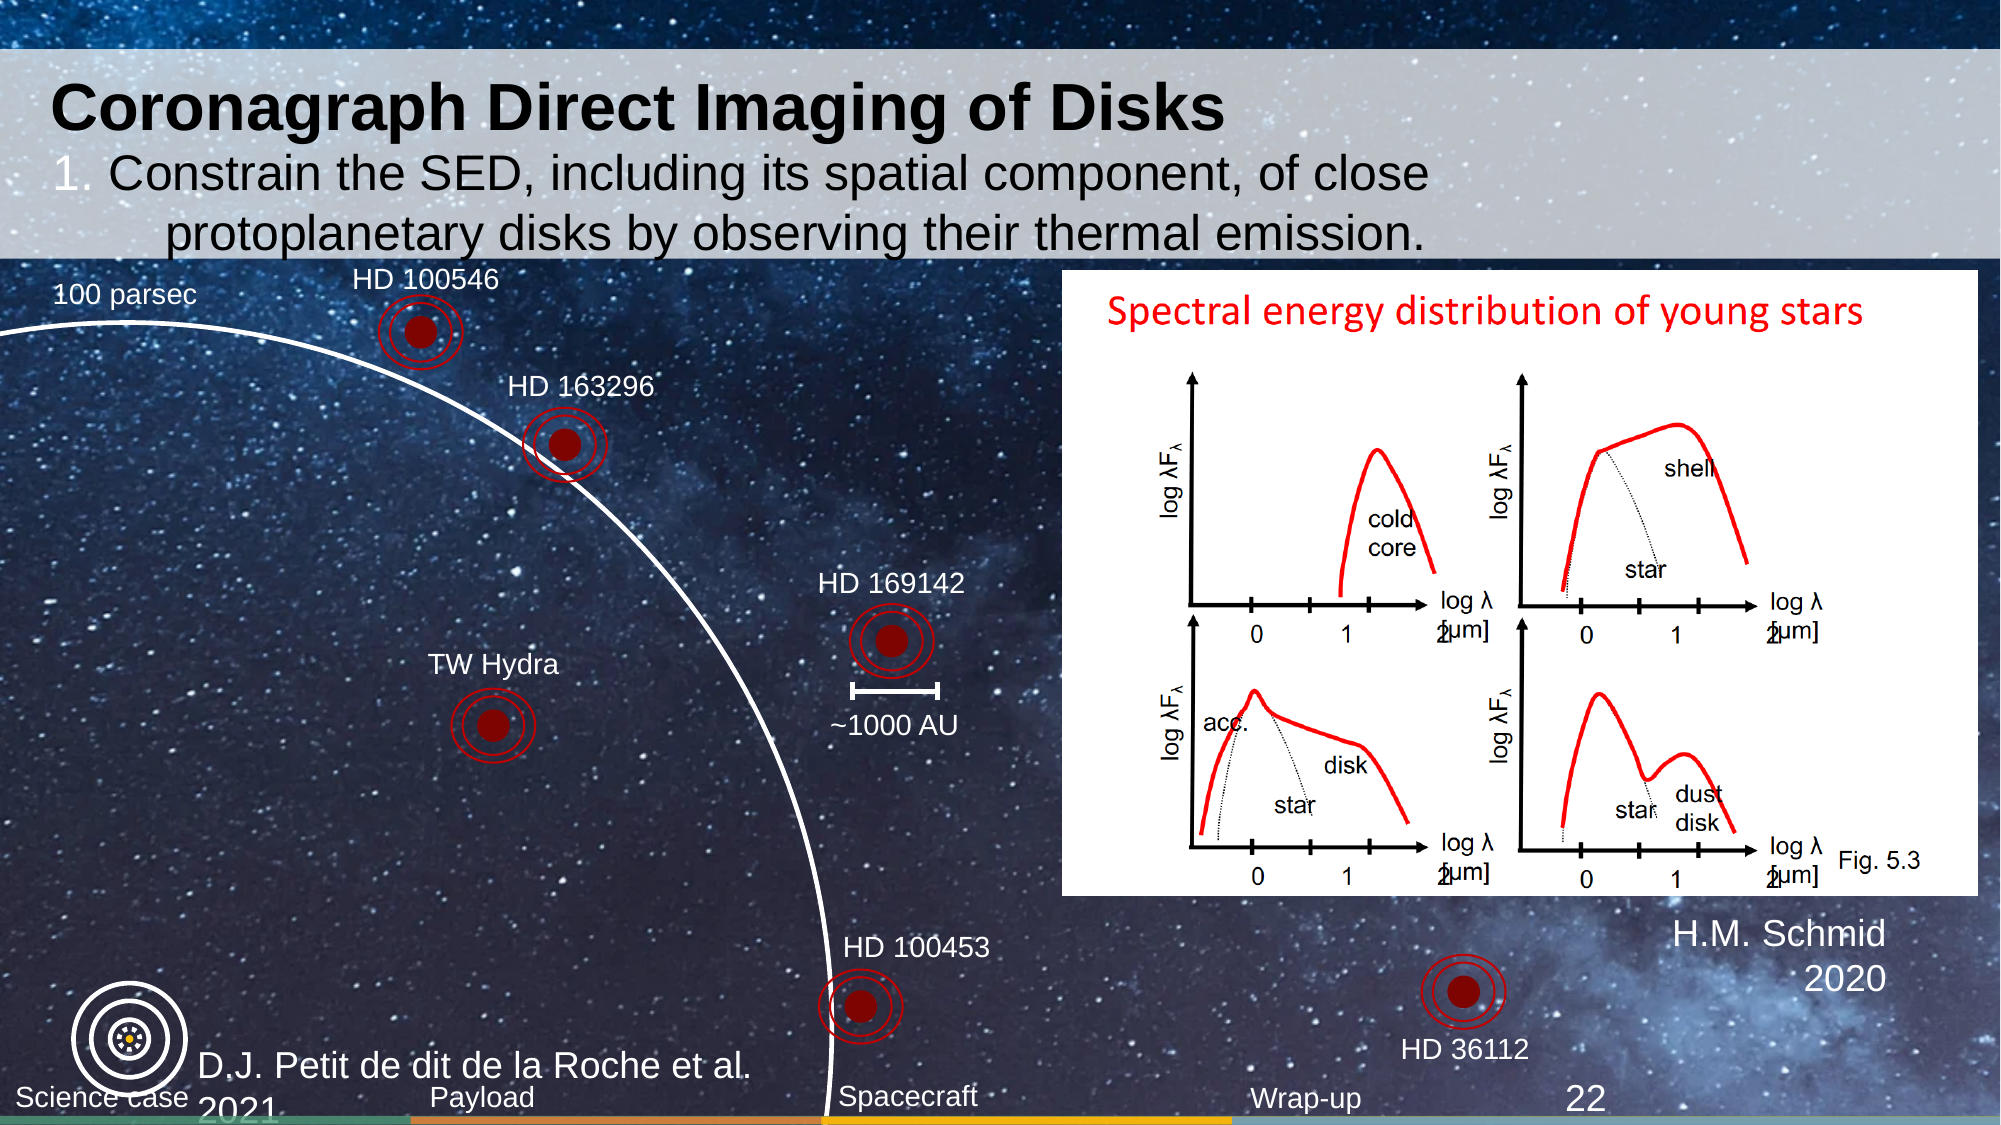

Coronagraph Direct Imaging of Disks
Constrain the SED, including its spatial component, of close protoplanetary disks by observing their thermal emission.
HD 100546
100 parsec
HD 163296
HD 169142
TW Hydra
~1000 AU
H.M. Schmid 2020
HD 100453
HD 36112
D.J. Petit de dit de la Roche et al. 2021
22
Spacecraft
Science case
Payload
Wrap-up